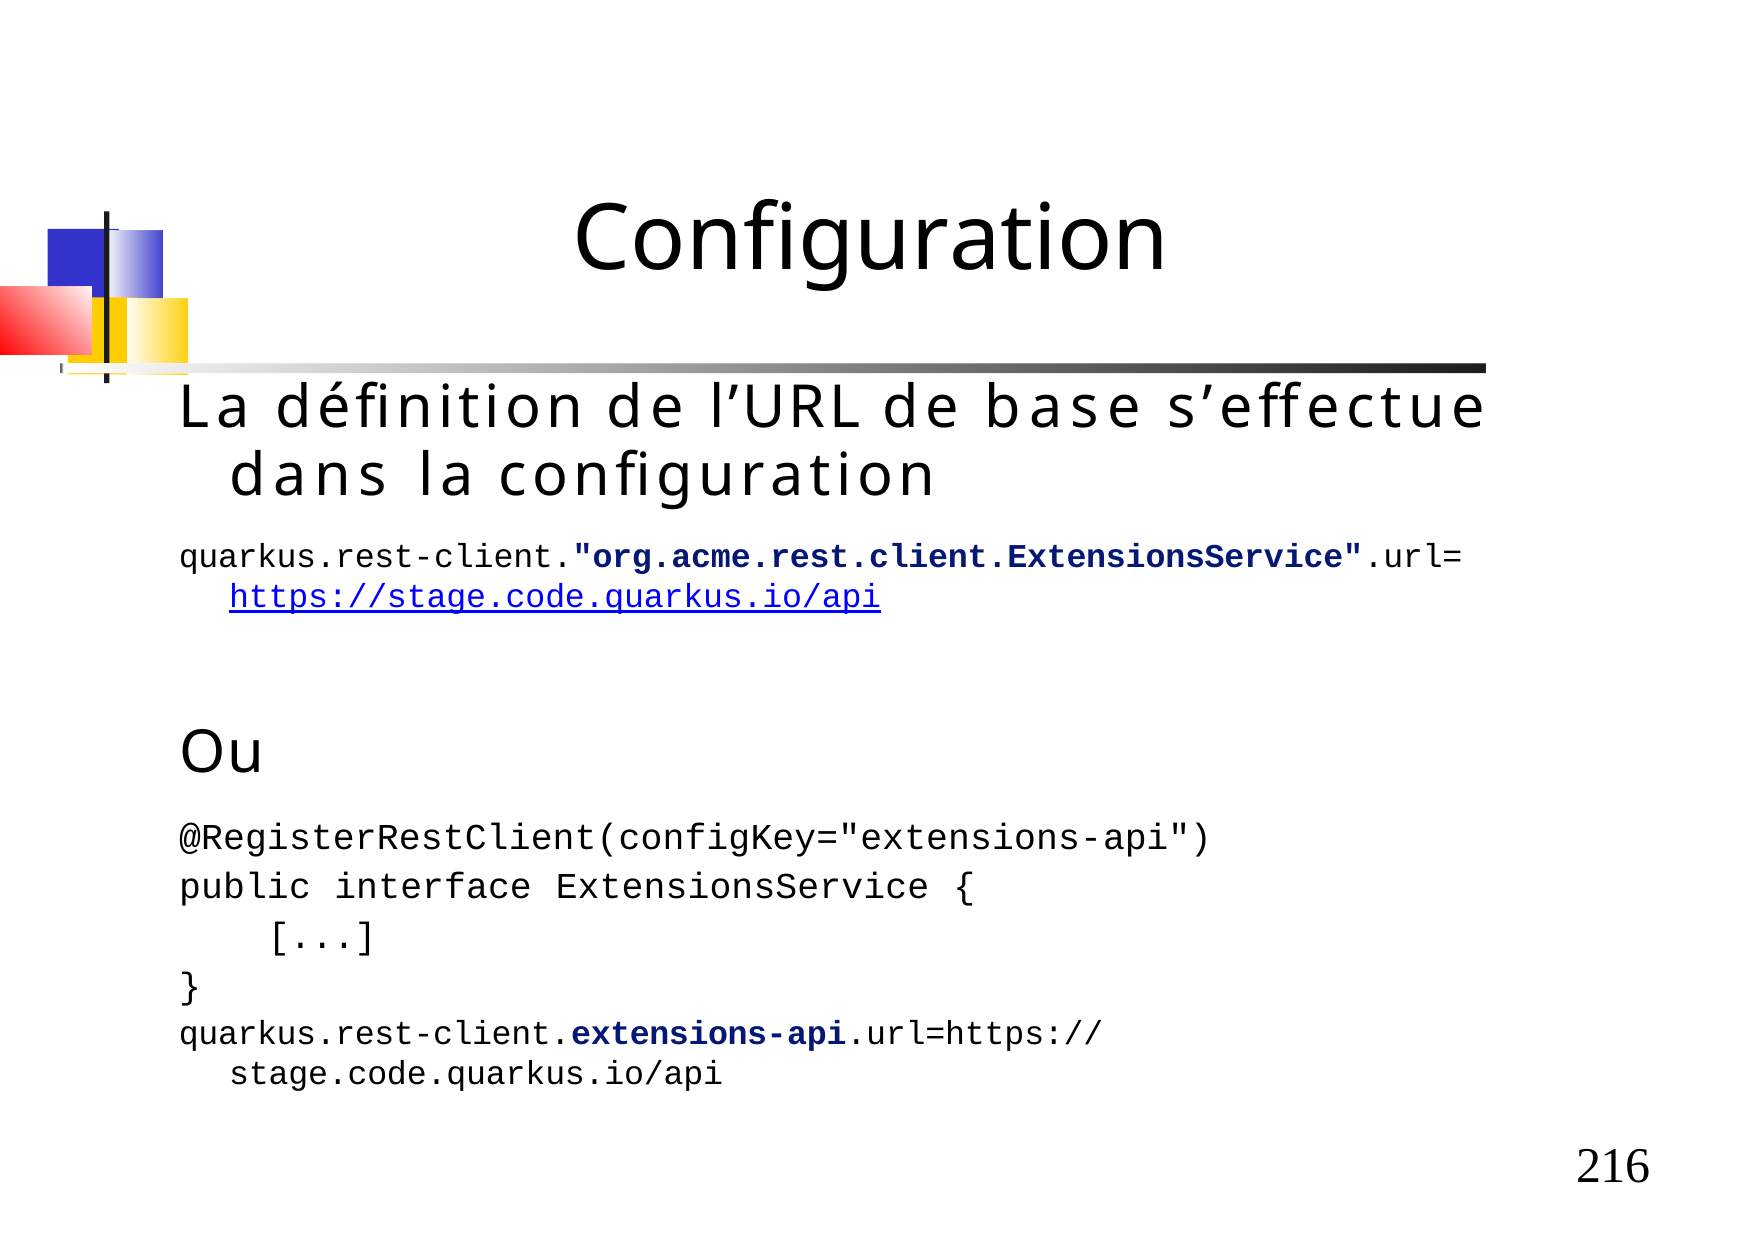

# Configuration
La définition de l’URL de base s’effectue dans la configuration
quarkus.rest-client."org.acme.rest.client.ExtensionsService".url= https://stage.code.quarkus.io/api
Ou
@RegisterRestClient(configKey="extensions-api") public interface ExtensionsService {
[...]
}
quarkus.rest-client.extensions-api.url=https:// stage.code.quarkus.io/api
216